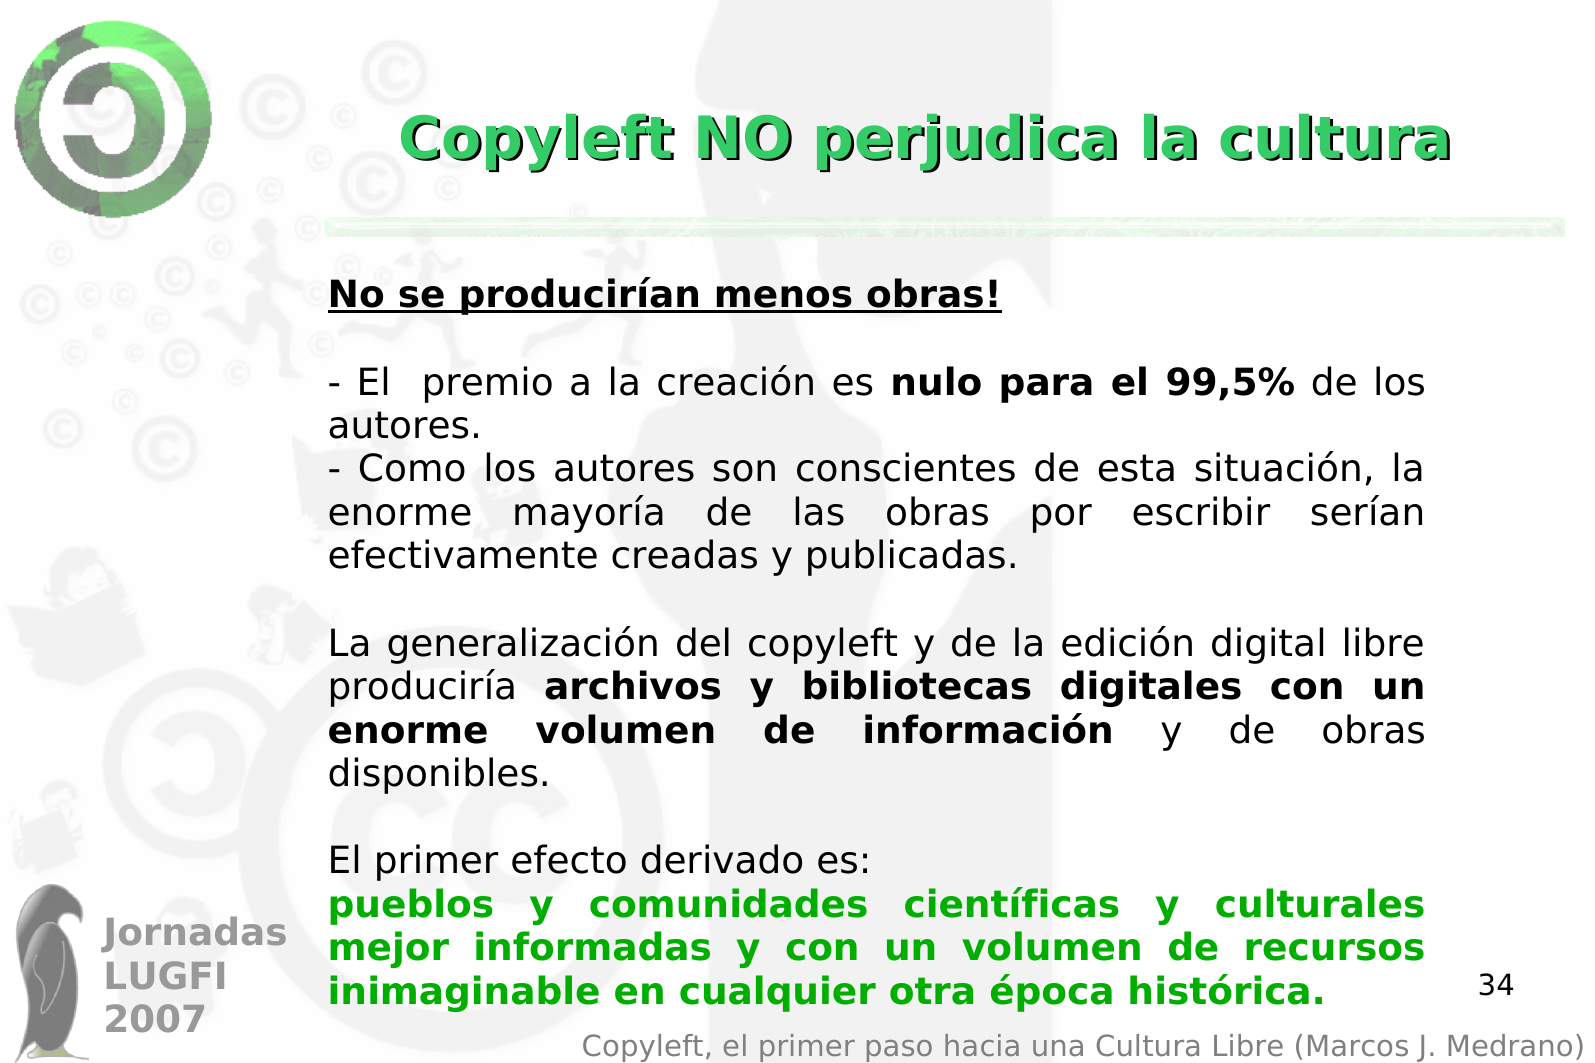

Copyleft NO perjudica la cultura
No se producirían menos obras!
- El premio a la creación es nulo para el 99,5% de los autores.
- Como los autores son conscientes de esta situación, la enorme mayoría de las obras por escribir serían efectivamente creadas y publicadas.
La generalización del copyleft y de la edición digital libre produciría archivos y bibliotecas digitales con un enorme volumen de información y de obras disponibles.
El primer efecto derivado es:
pueblos y comunidades científicas y culturales mejor informadas y con un volumen de recursos inimaginable en cualquier otra época histórica.
34